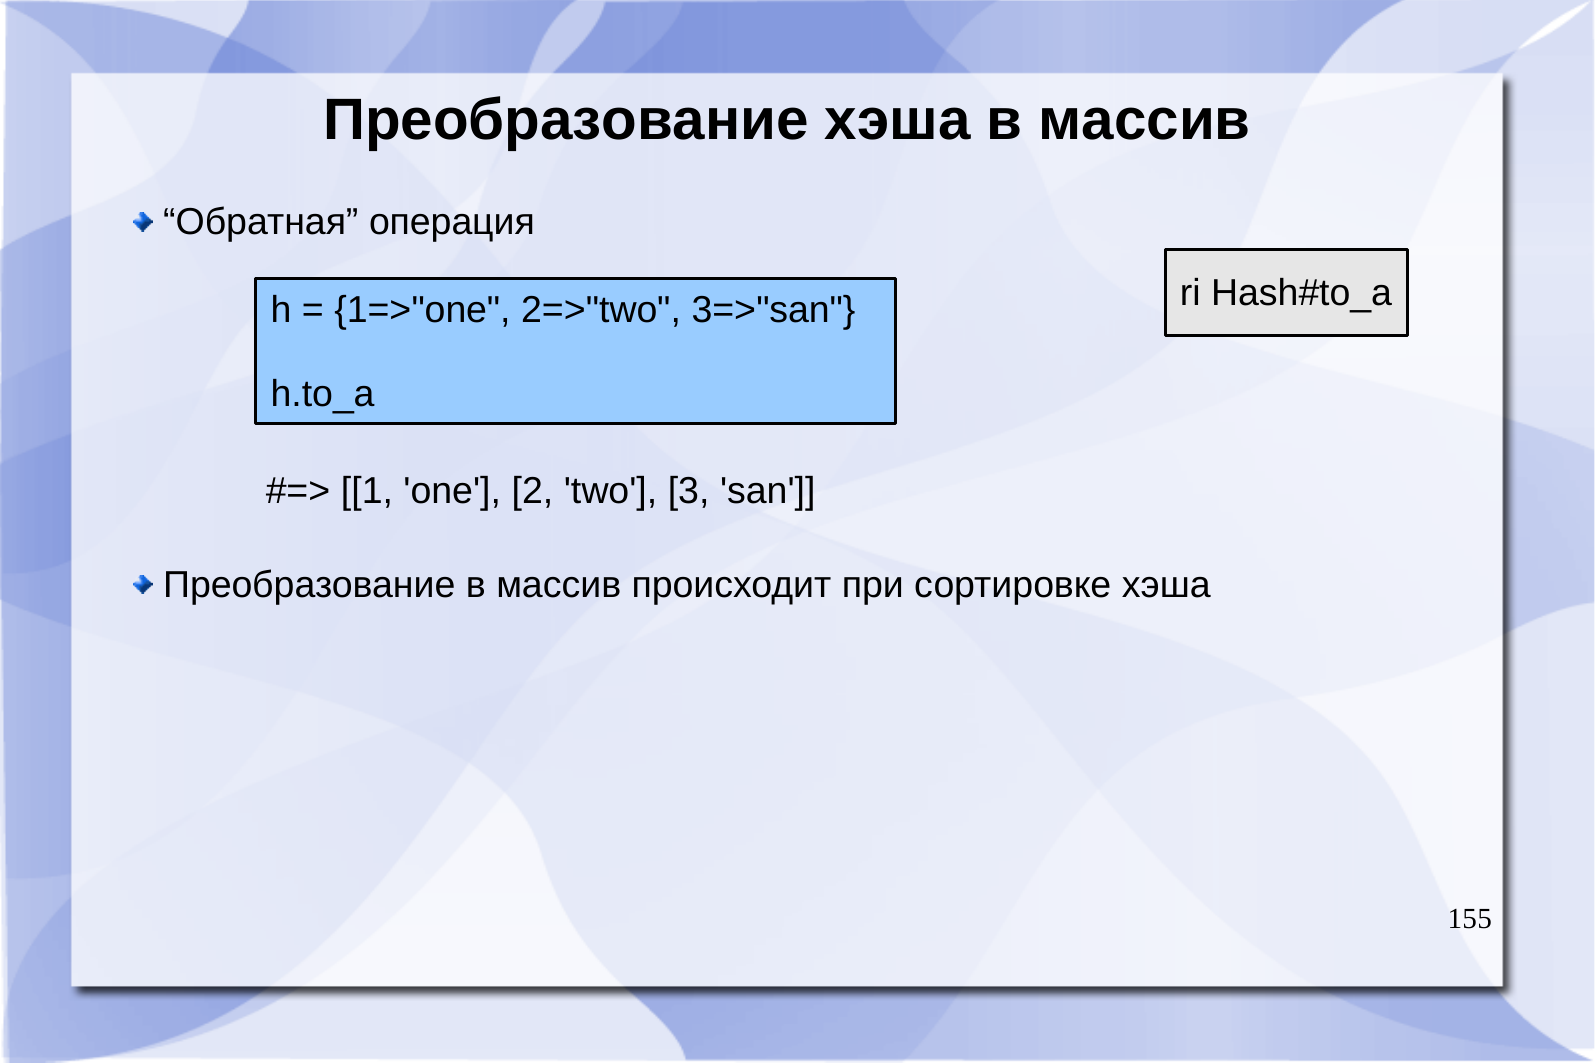

# Преобразование хэша в массив
 “Обратная” операция
ri Hash#to_a
h = {1=>"one", 2=>"two", 3=>"san"}
h.to_a
#=> [[1, 'one'], [2, 'two'], [3, 'san']]
 Преобразование в массив происходит при сортировке хэша
155